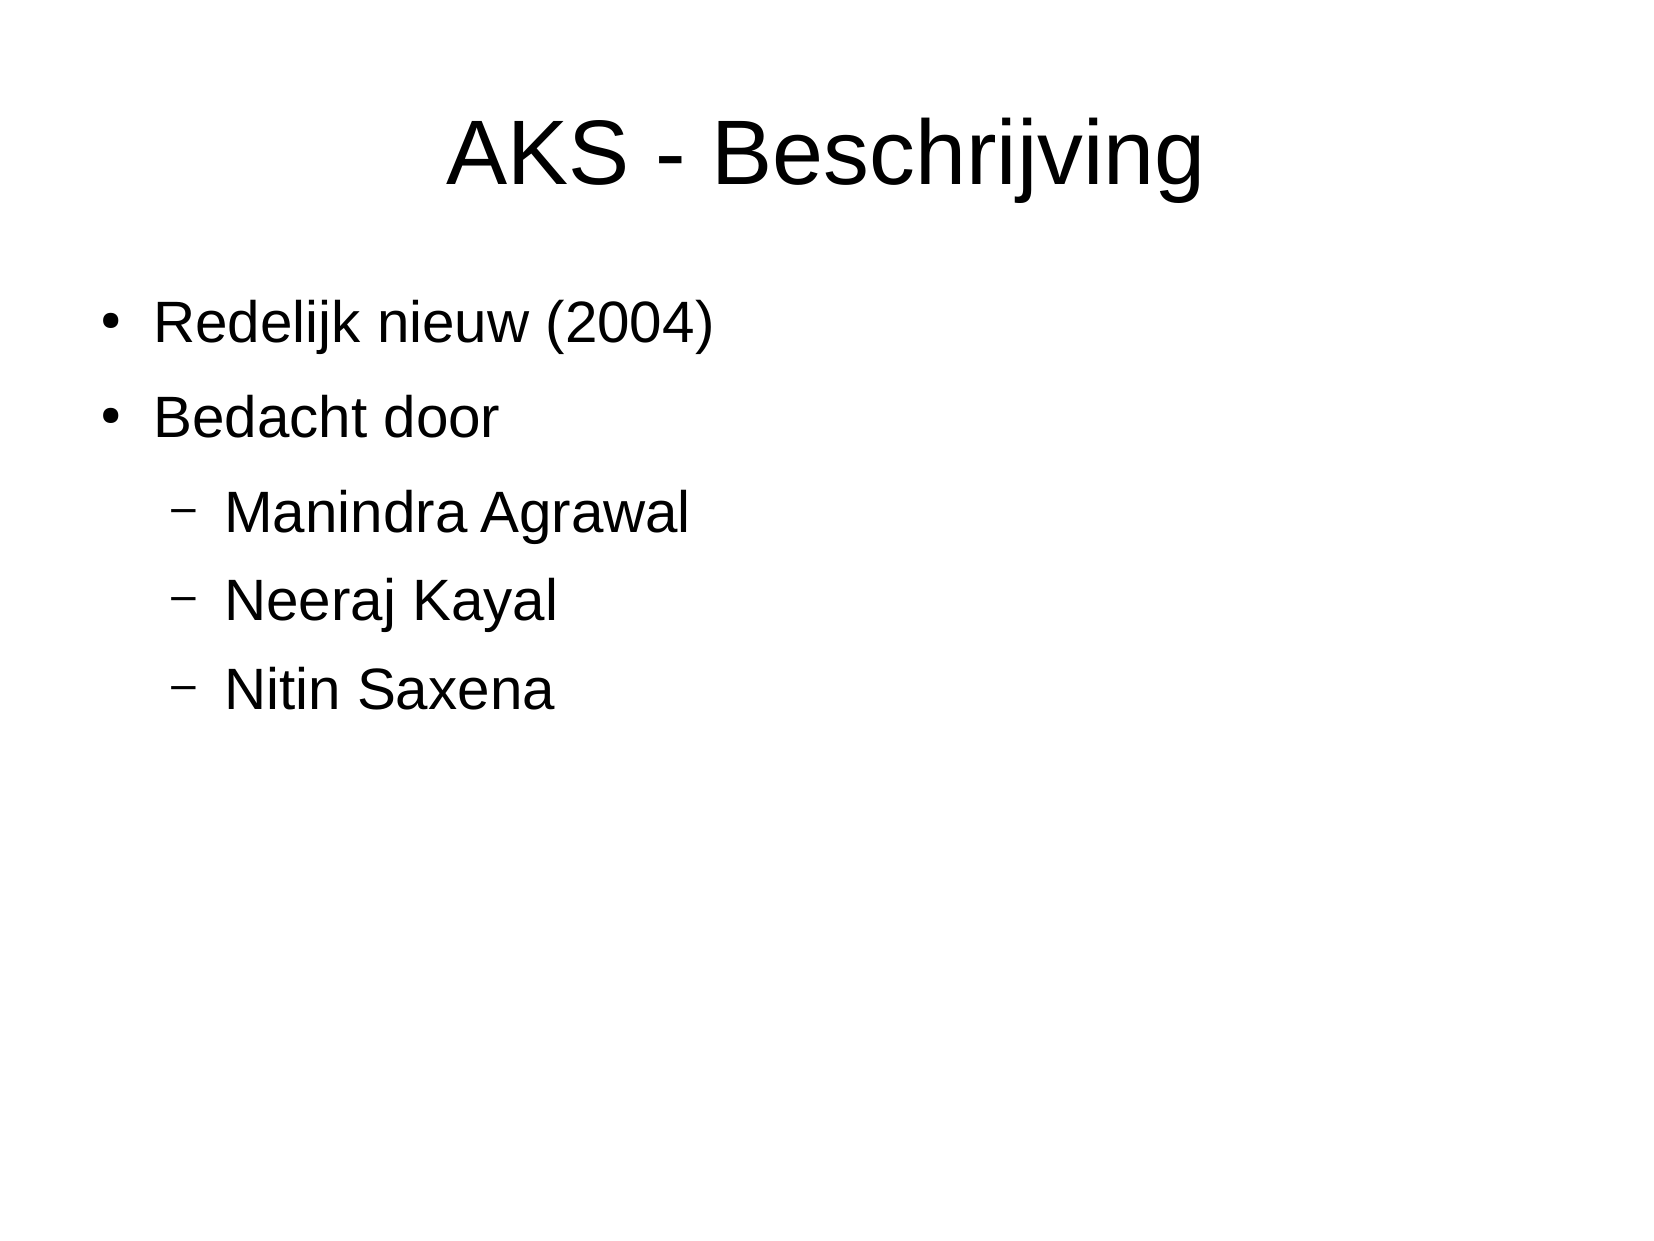

# AKS - Beschrijving
Redelijk nieuw (2004)
Bedacht door
Manindra Agrawal
Neeraj Kayal
Nitin Saxena